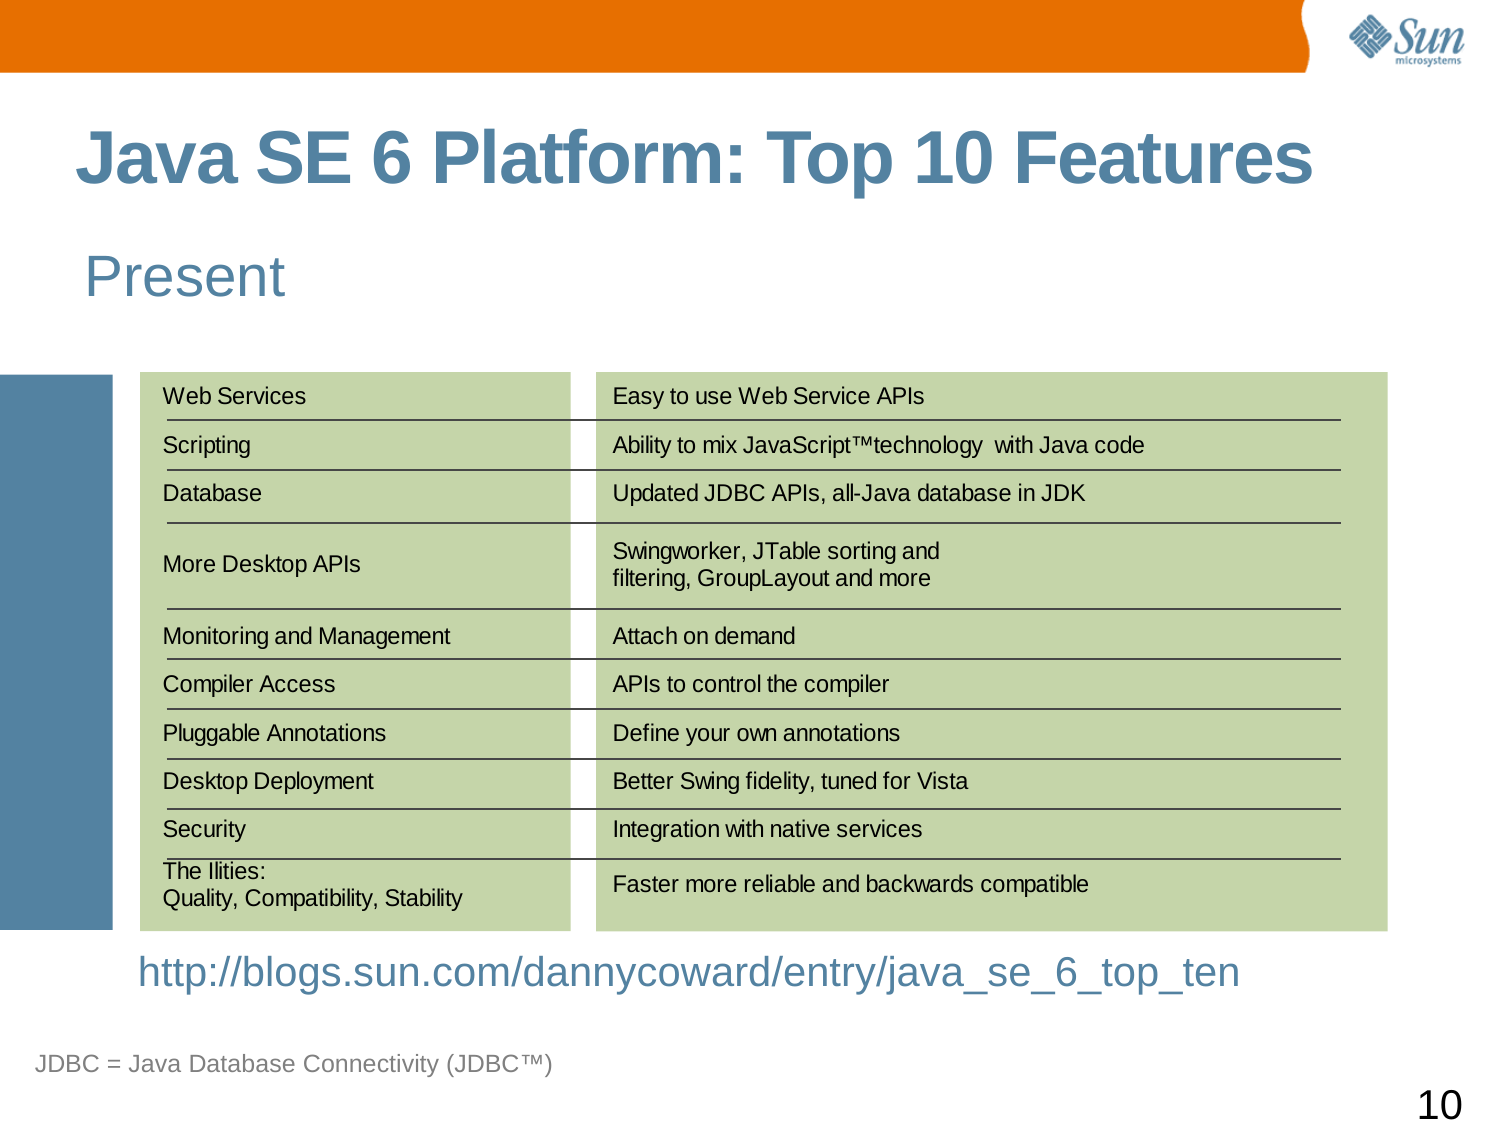

# Java SE 6 Platform: Top 10 Features
Present
http://blogs.sun.com/dannycoward/entry/java_se_6_top_ten
JDBC = Java Database Connectivity (JDBC™)